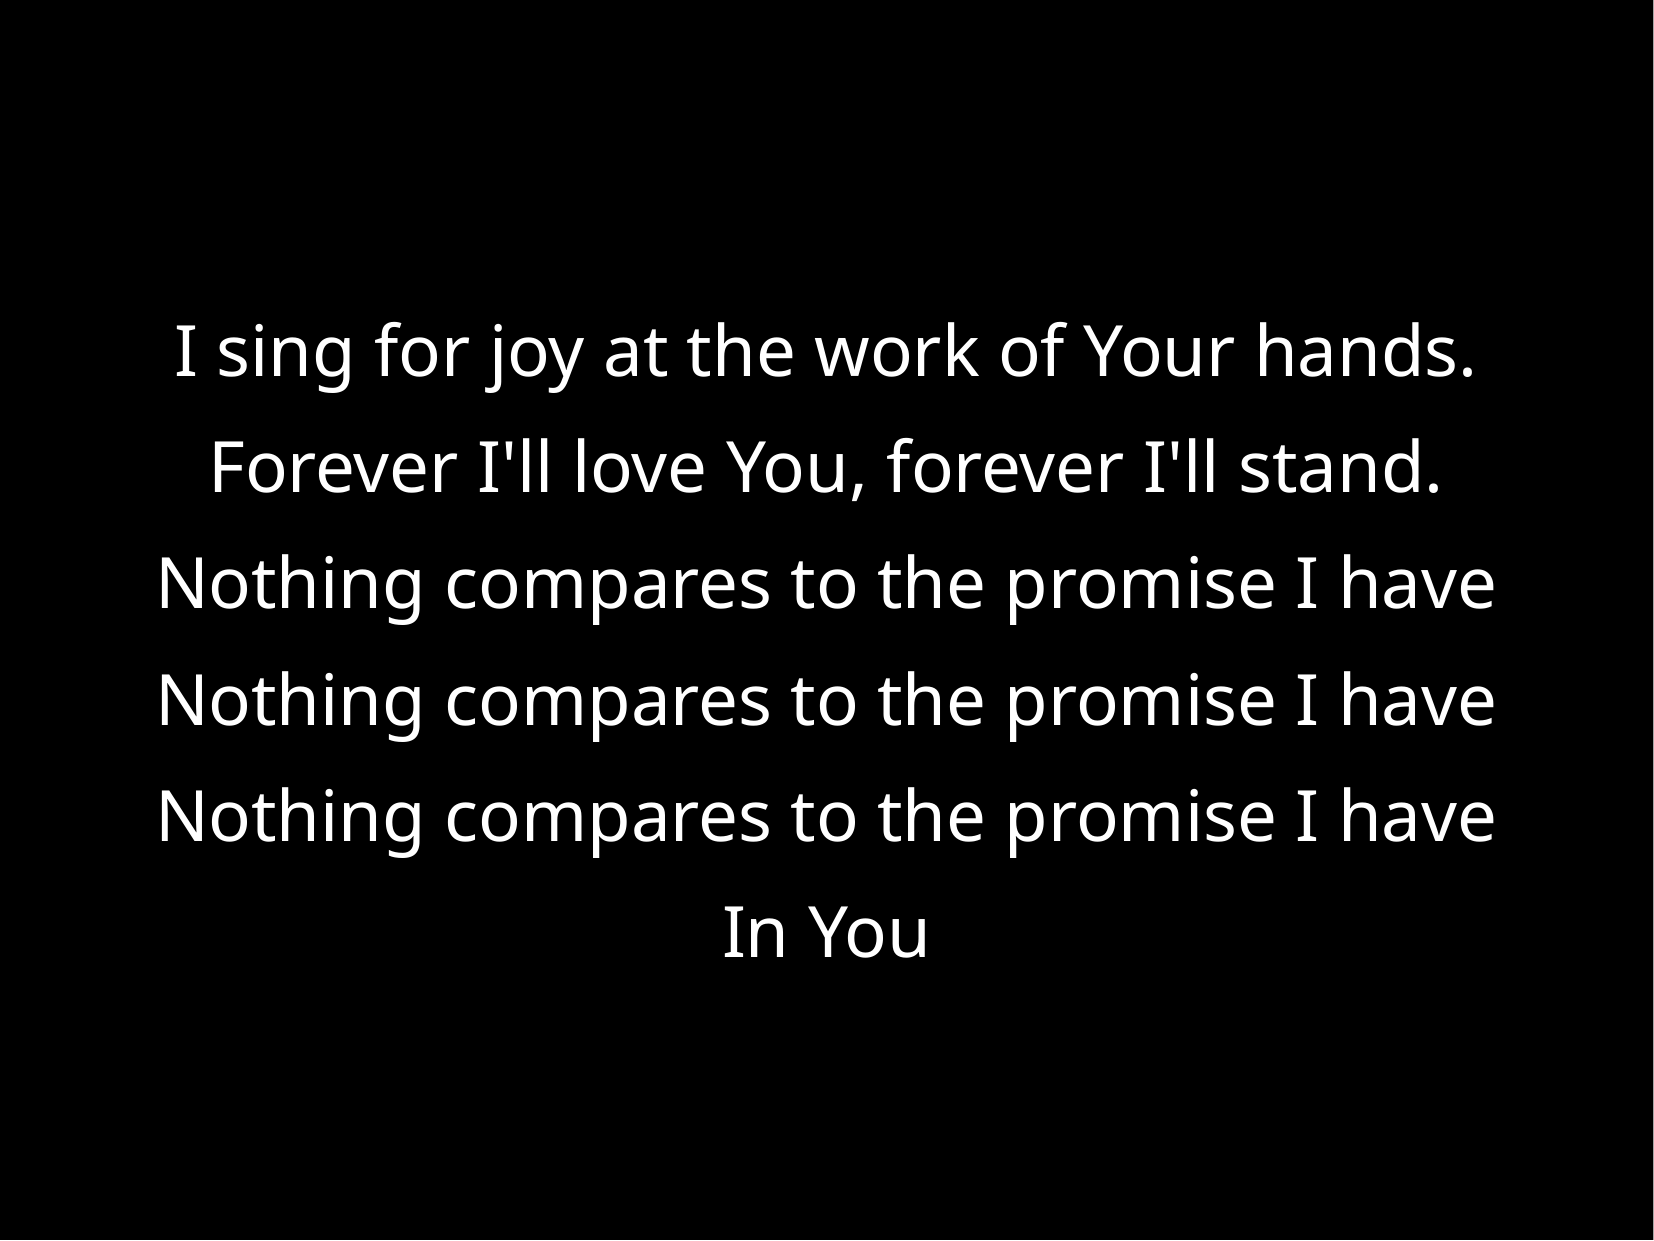

#
I sing for joy at the work of Your hands.
Forever I'll love You, forever I'll stand.
Nothing compares to the promise I have
Nothing compares to the promise I have
Nothing compares to the promise I have
In You